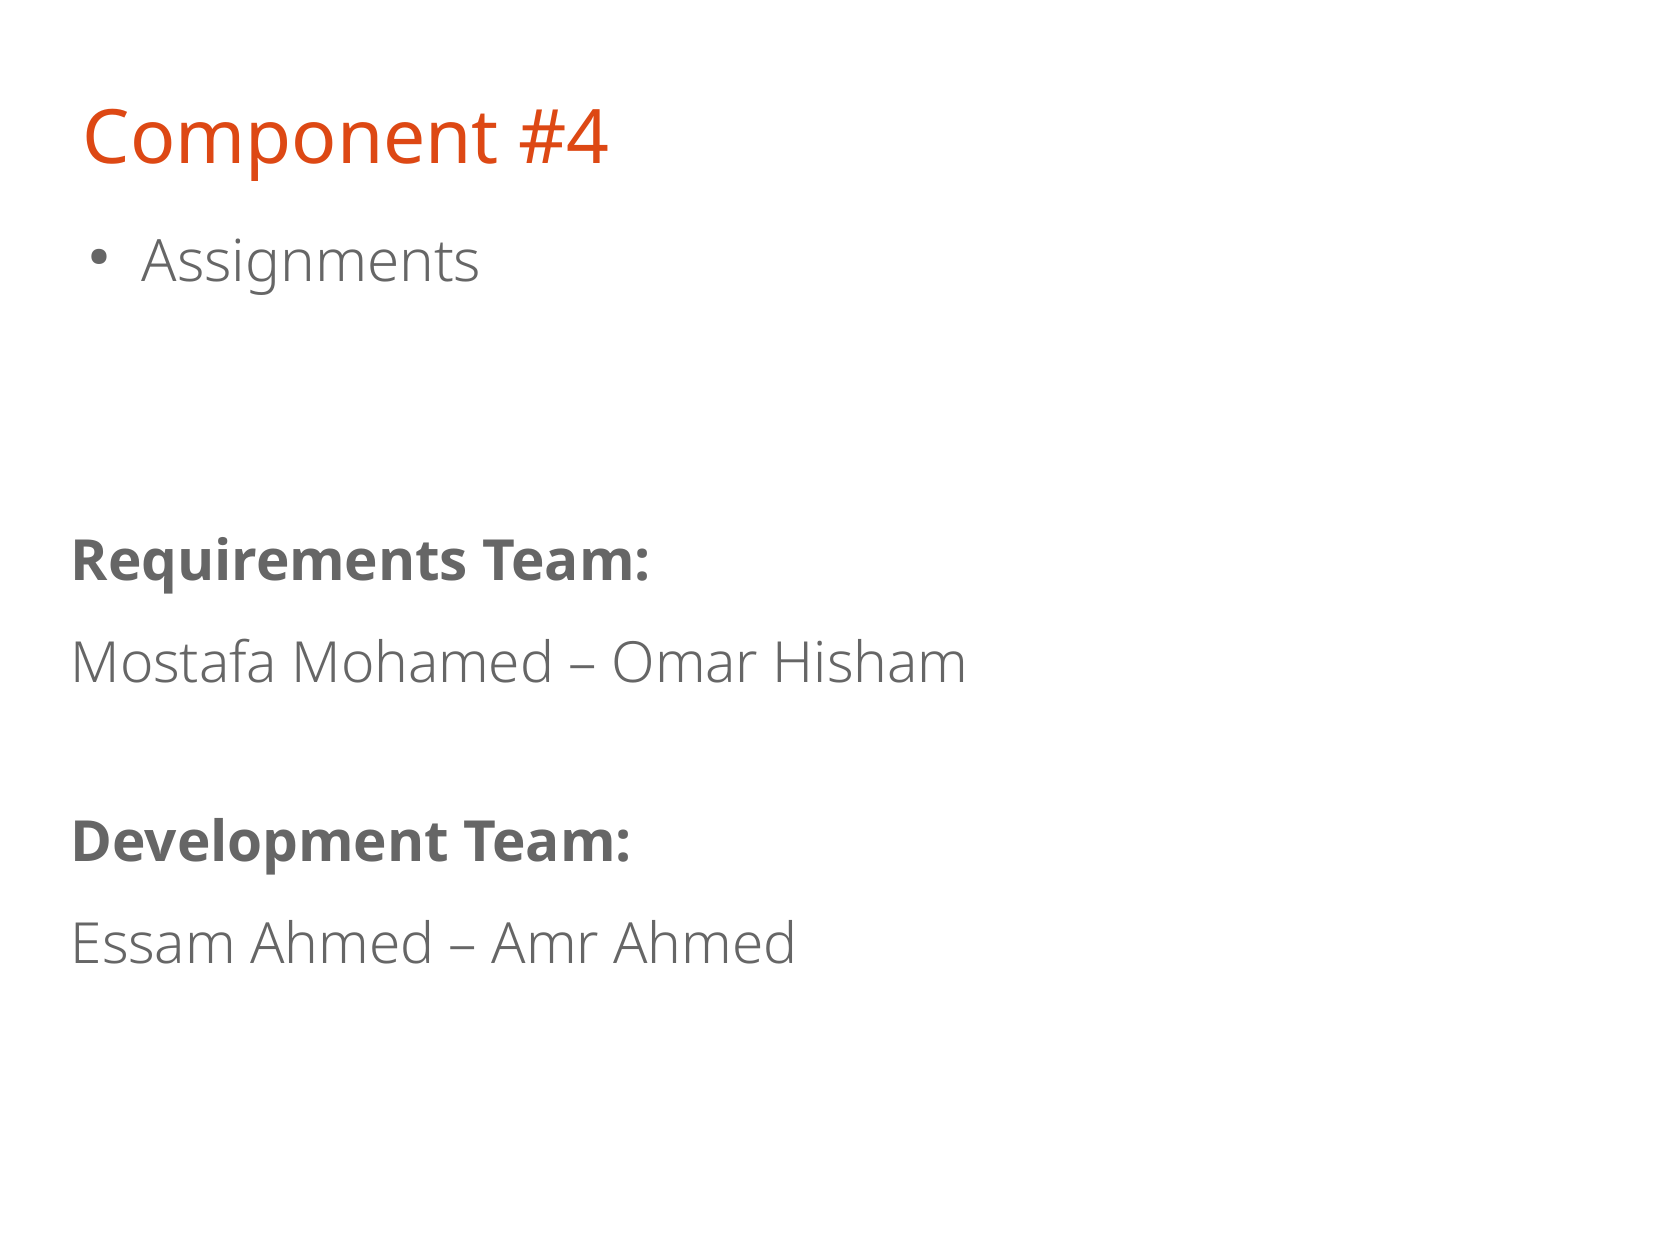

# Component #4
Assignments
Requirements Team:
Mostafa Mohamed – Omar Hisham
Development Team:
Essam Ahmed – Amr Ahmed